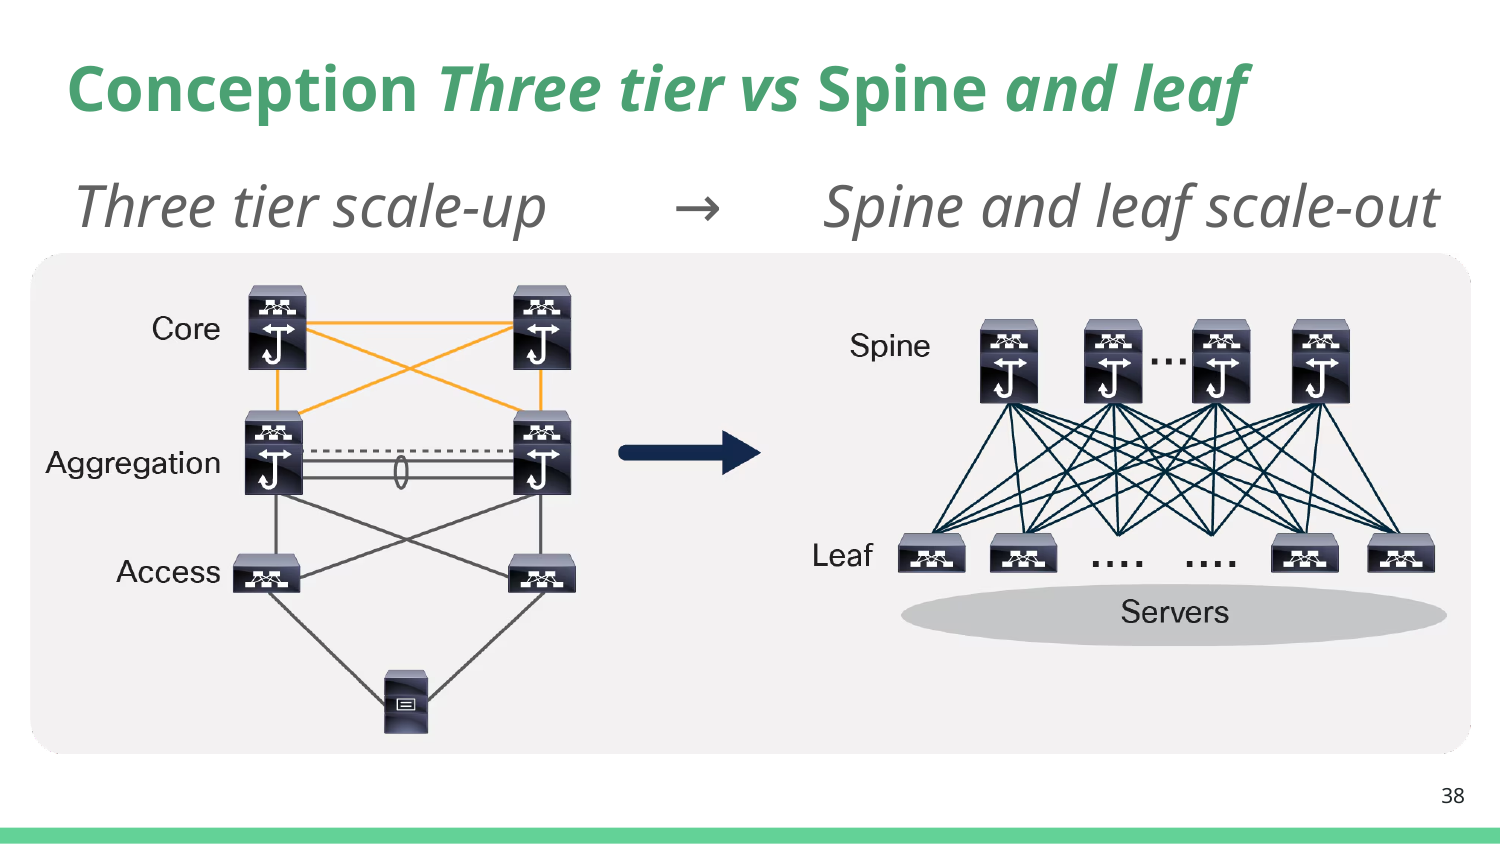

# Conception Three tier vs Spine and leaf
Three tier scale-up		→ 		Spine and leaf scale-out